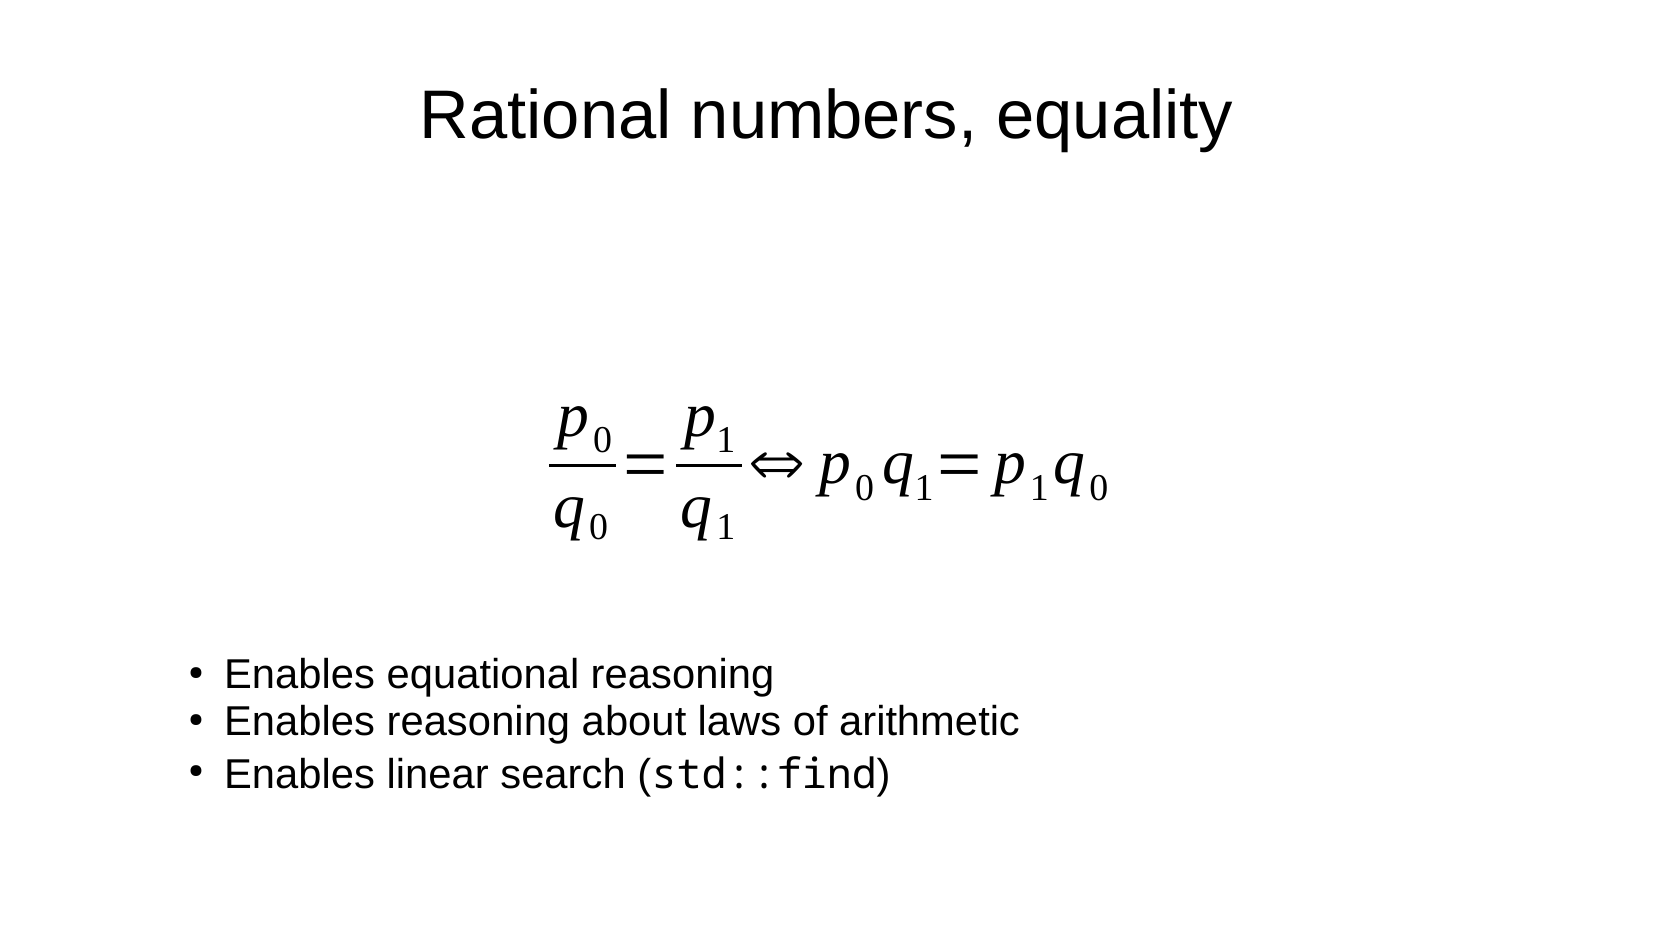

# Rational numbers, equality
Enables equational reasoning
Enables reasoning about laws of arithmetic
Enables linear search (std::find)